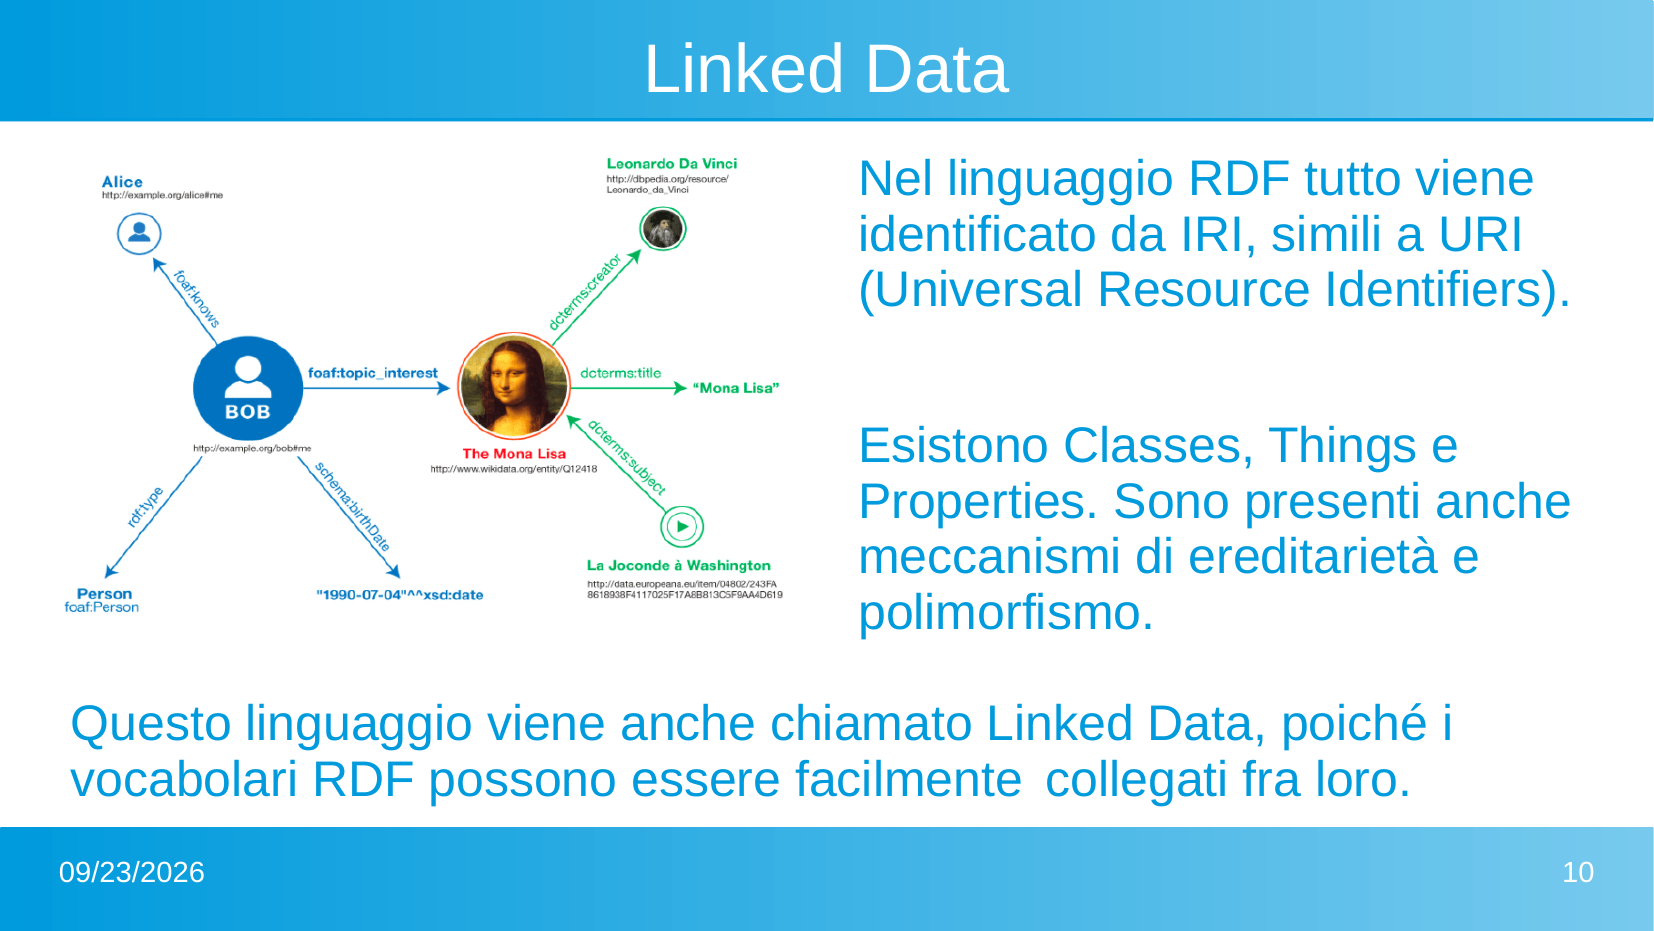

# Linked Data
Nel linguaggio RDF tutto viene identificato da IRI, simili a URI (Universal Resource Identifiers).
Esistono Classes, Things e Properties. Sono presenti anche meccanismi di ereditarietà e polimorfismo.
Questo linguaggio viene anche chiamato Linked Data, poiché i vocabolari RDF possono essere facilmente 	collegati fra loro.
10